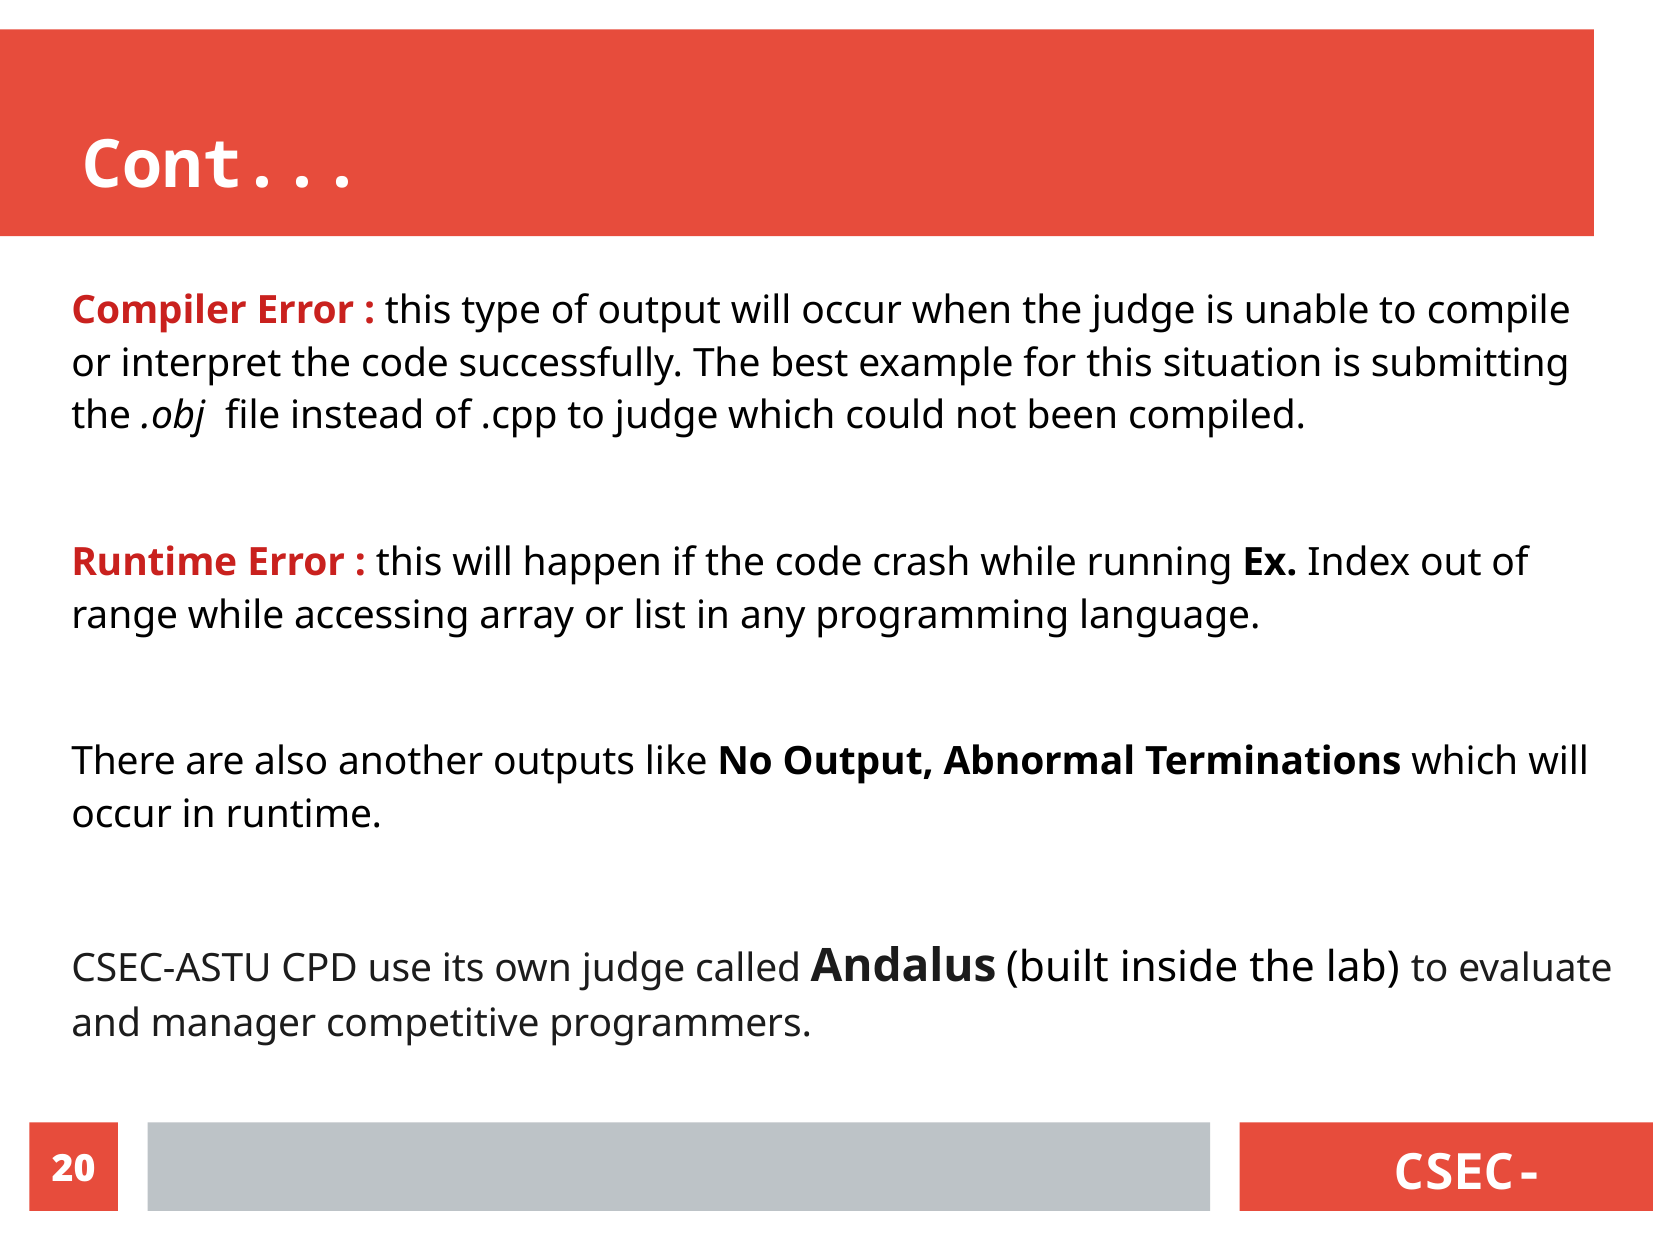

# Cont...
Compiler Error : this type of output will occur when the judge is unable to compile or interpret the code successfully. The best example for this situation is submitting the .obj file instead of .cpp to judge which could not been compiled.
Runtime Error : this will happen if the code crash while running Ex. Index out of range while accessing array or list in any programming language.
There are also another outputs like No Output, Abnormal Terminations which will occur in runtime.
CSEC-ASTU CPD use its own judge called Andalus (built inside the lab) to evaluate and manager competitive programmers.
20
CSEC-ASTU